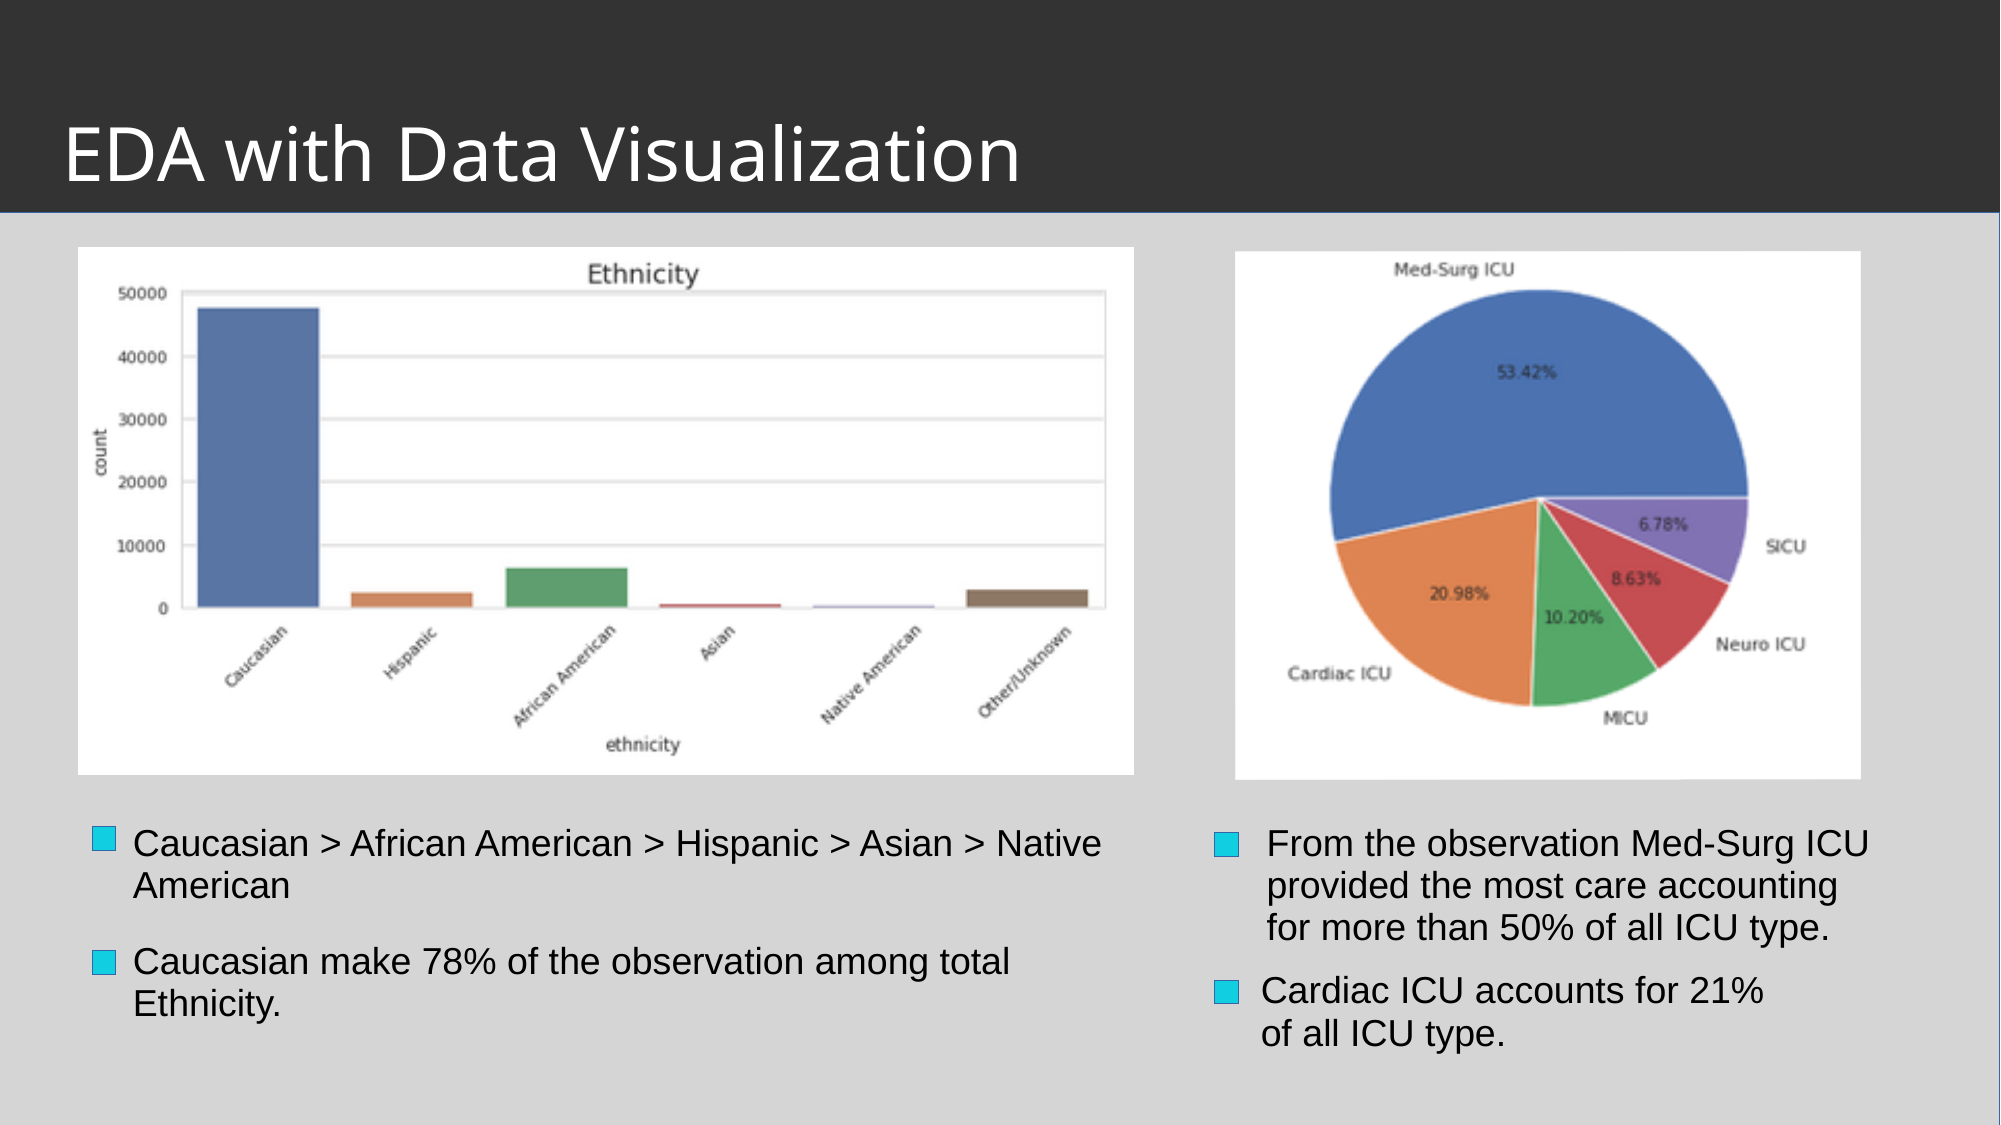

EDA with Data Visualization
Caucasian > African American > Hispanic > Asian > Native American
From the observation Med-Surg ICU provided the most care accounting for more than 50% of all ICU type.
Caucasian make 78% of the observation among total Ethnicity.
Cardiac ICU accounts for 21% of all ICU type.